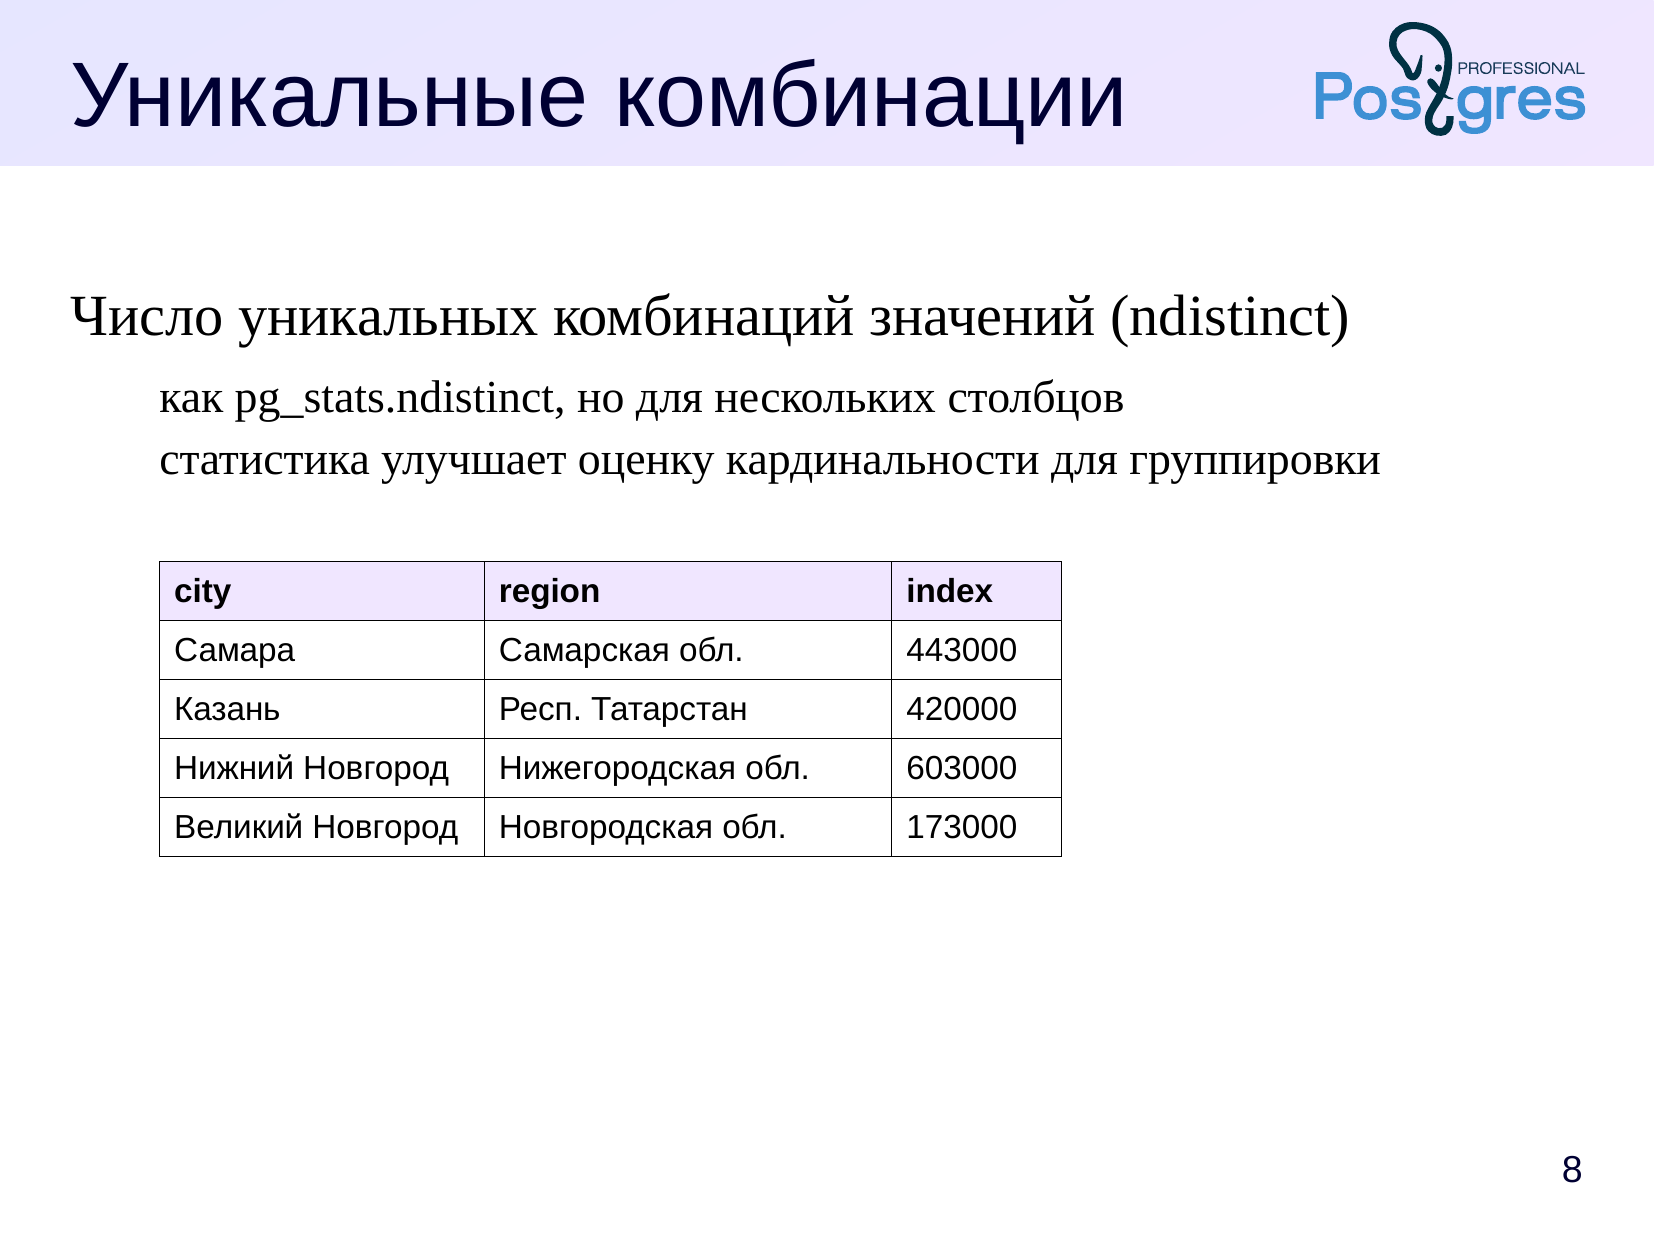

# Уникальные комбинации
Число уникальных комбинаций значений (ndistinct)
как pg_stats.ndistinct, но для нескольких столбцов
статистика улучшает оценку кардинальности для группировки
city
region
index
Самара
Самарская обл.
443000
Казань
Респ. Татарстан
420000
Нижний Новгород
Нижегородская обл.
603000
Великий Новгород
Новгородская обл.
173000